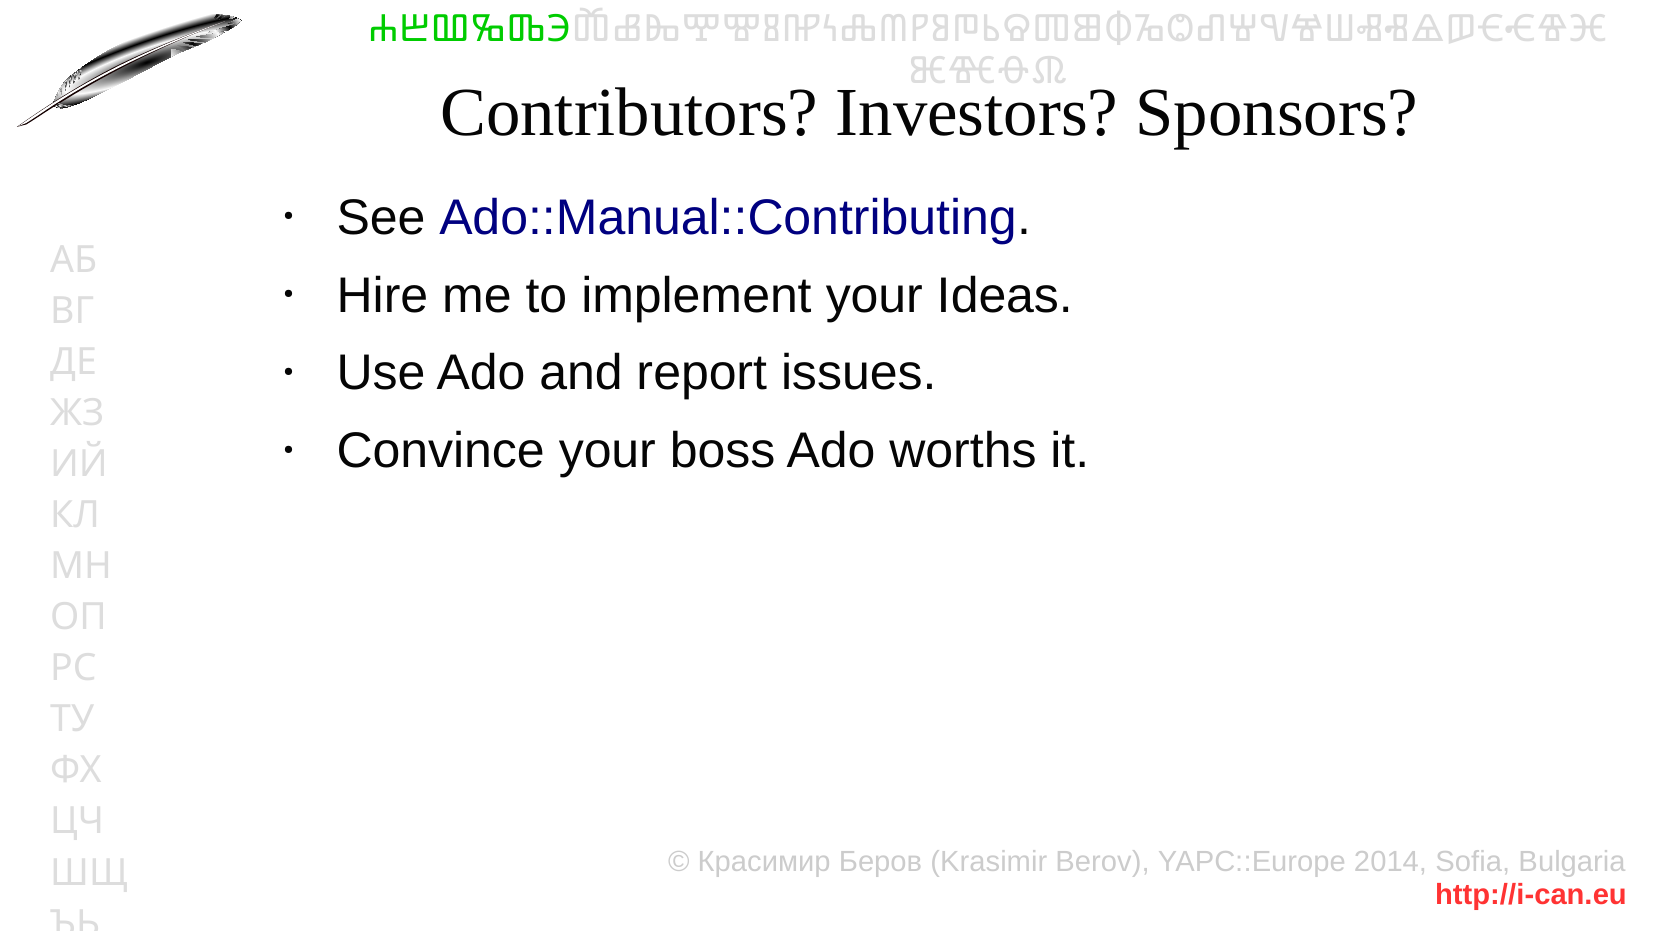

# Contributors? Investors? Sponsors?
See Ado::Manual::Contributing.
Hire me to implement your Ideas.
Use Ado and report issues.
Convince your boss Ado worths it.